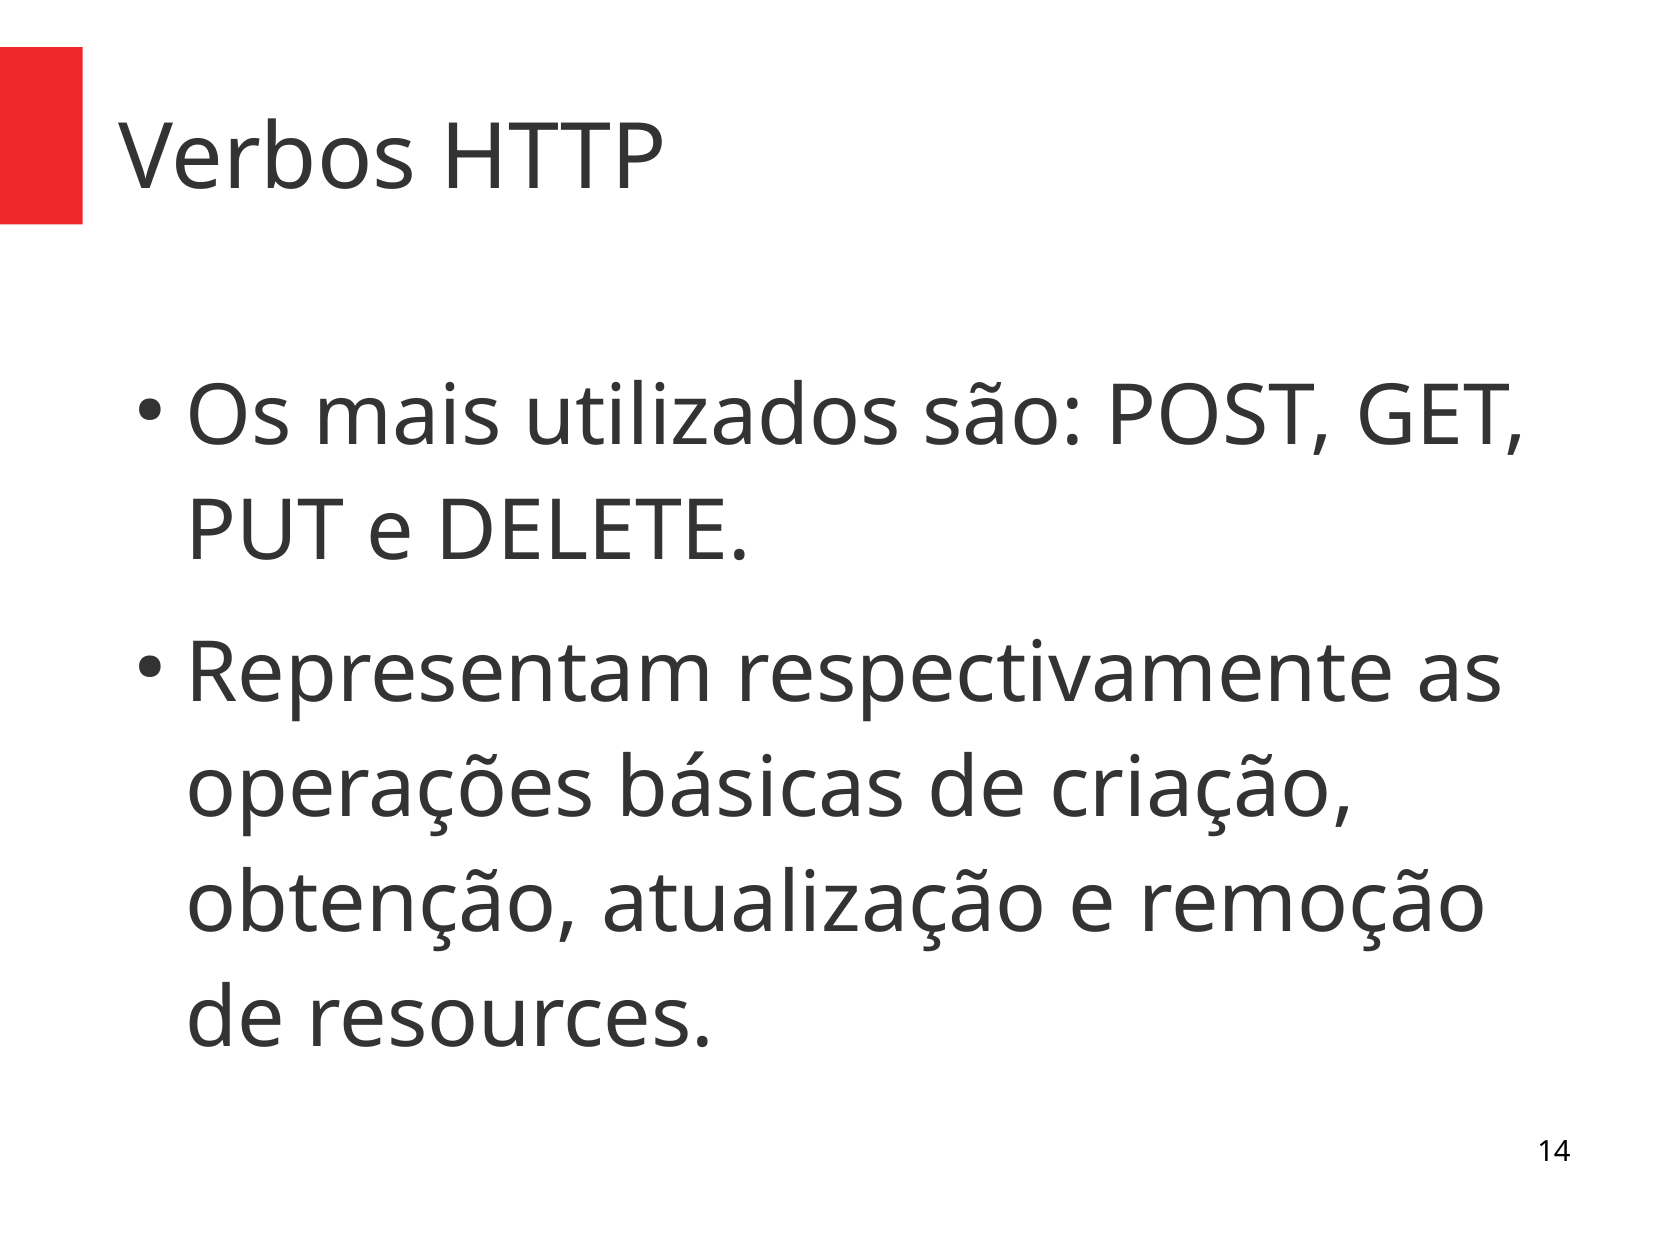

# Verbos HTTP
Os mais utilizados são: POST, GET, PUT e DELETE.
Representam respectivamente as operações básicas de criação, obtenção, atualização e remoção de resources.
14